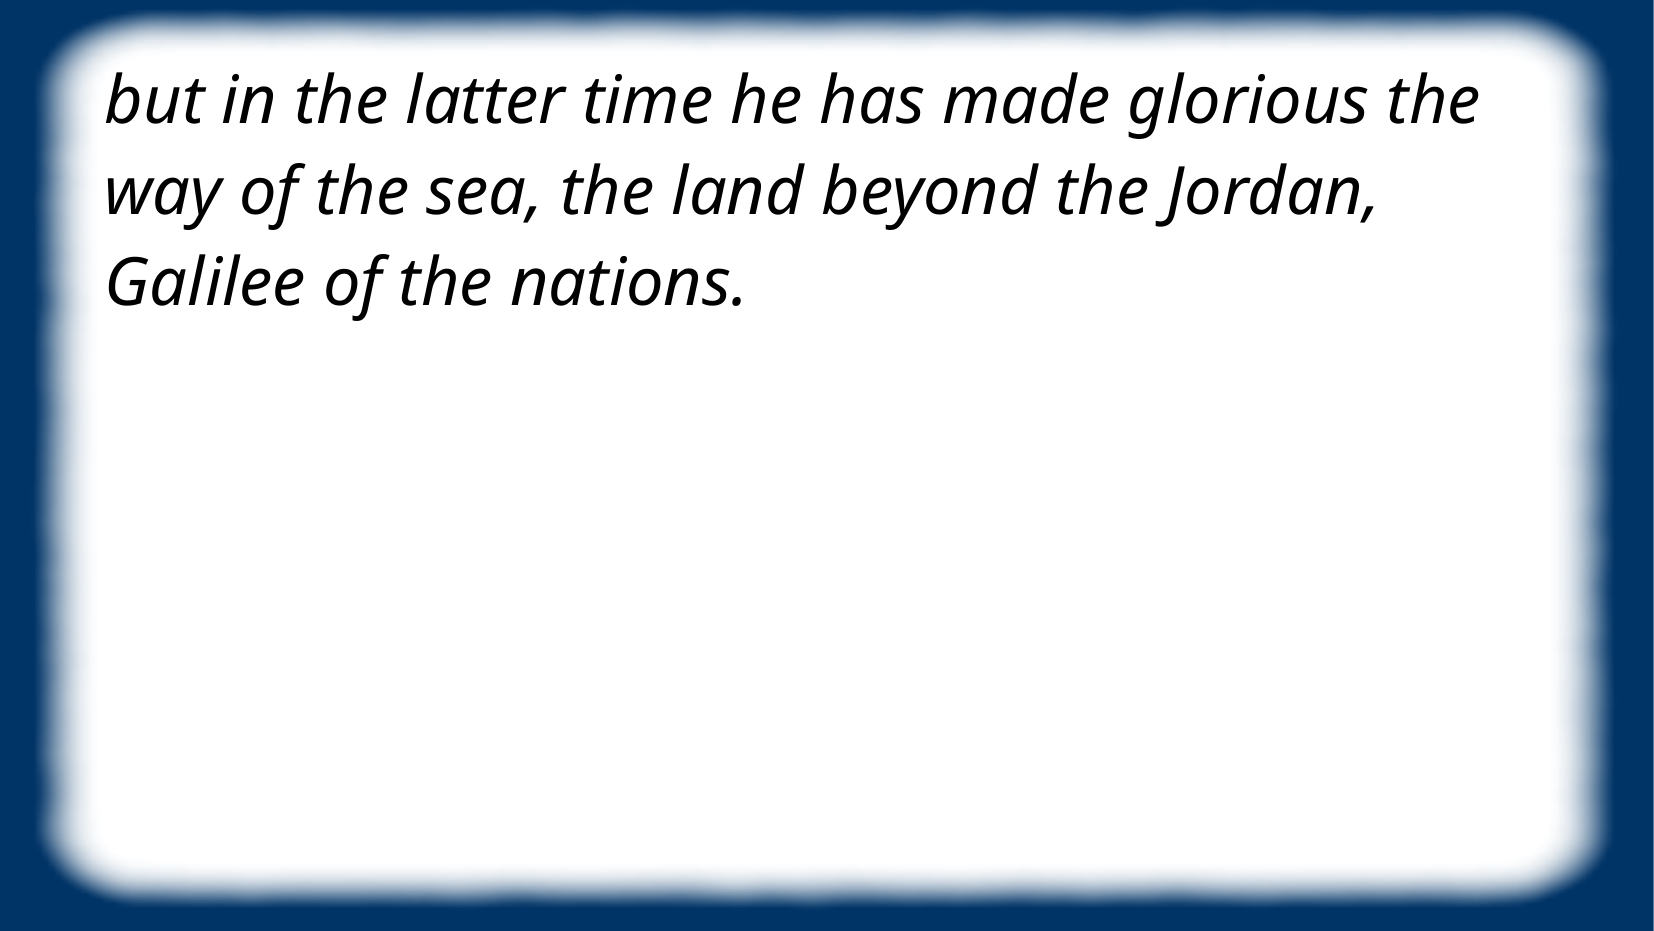

but in the latter time he has made glorious the way of the sea, the land beyond the Jordan, Galilee of the nations.